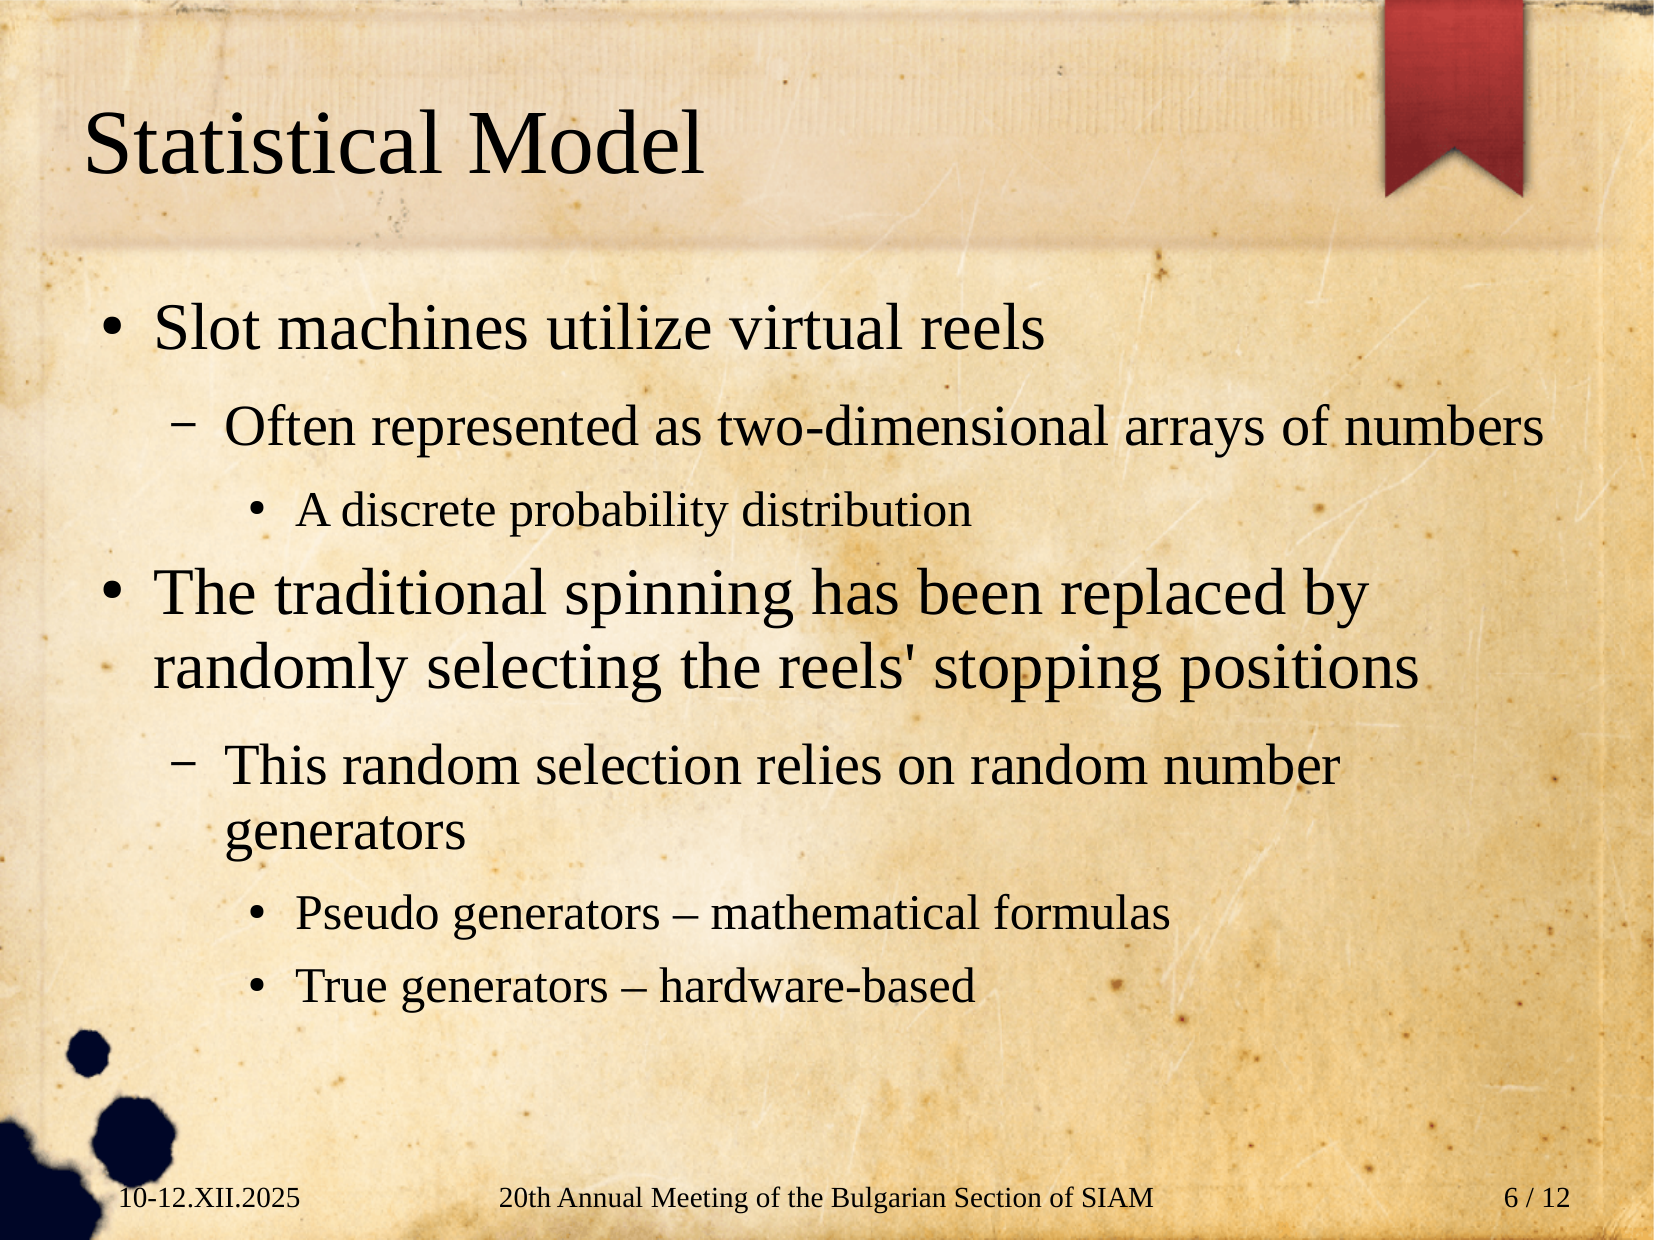

# Statistical Model
Slot machines utilize virtual reels
Often represented as two-dimensional arrays of numbers
A discrete probability distribution
The traditional spinning has been replaced by randomly selecting the reels' stopping positions
This random selection relies on random number generators
Pseudo generators – mathematical formulas
True generators – hardware-based
10-12.XII.2025
20th Annual Meeting of the Bulgarian Section of SIAM
6